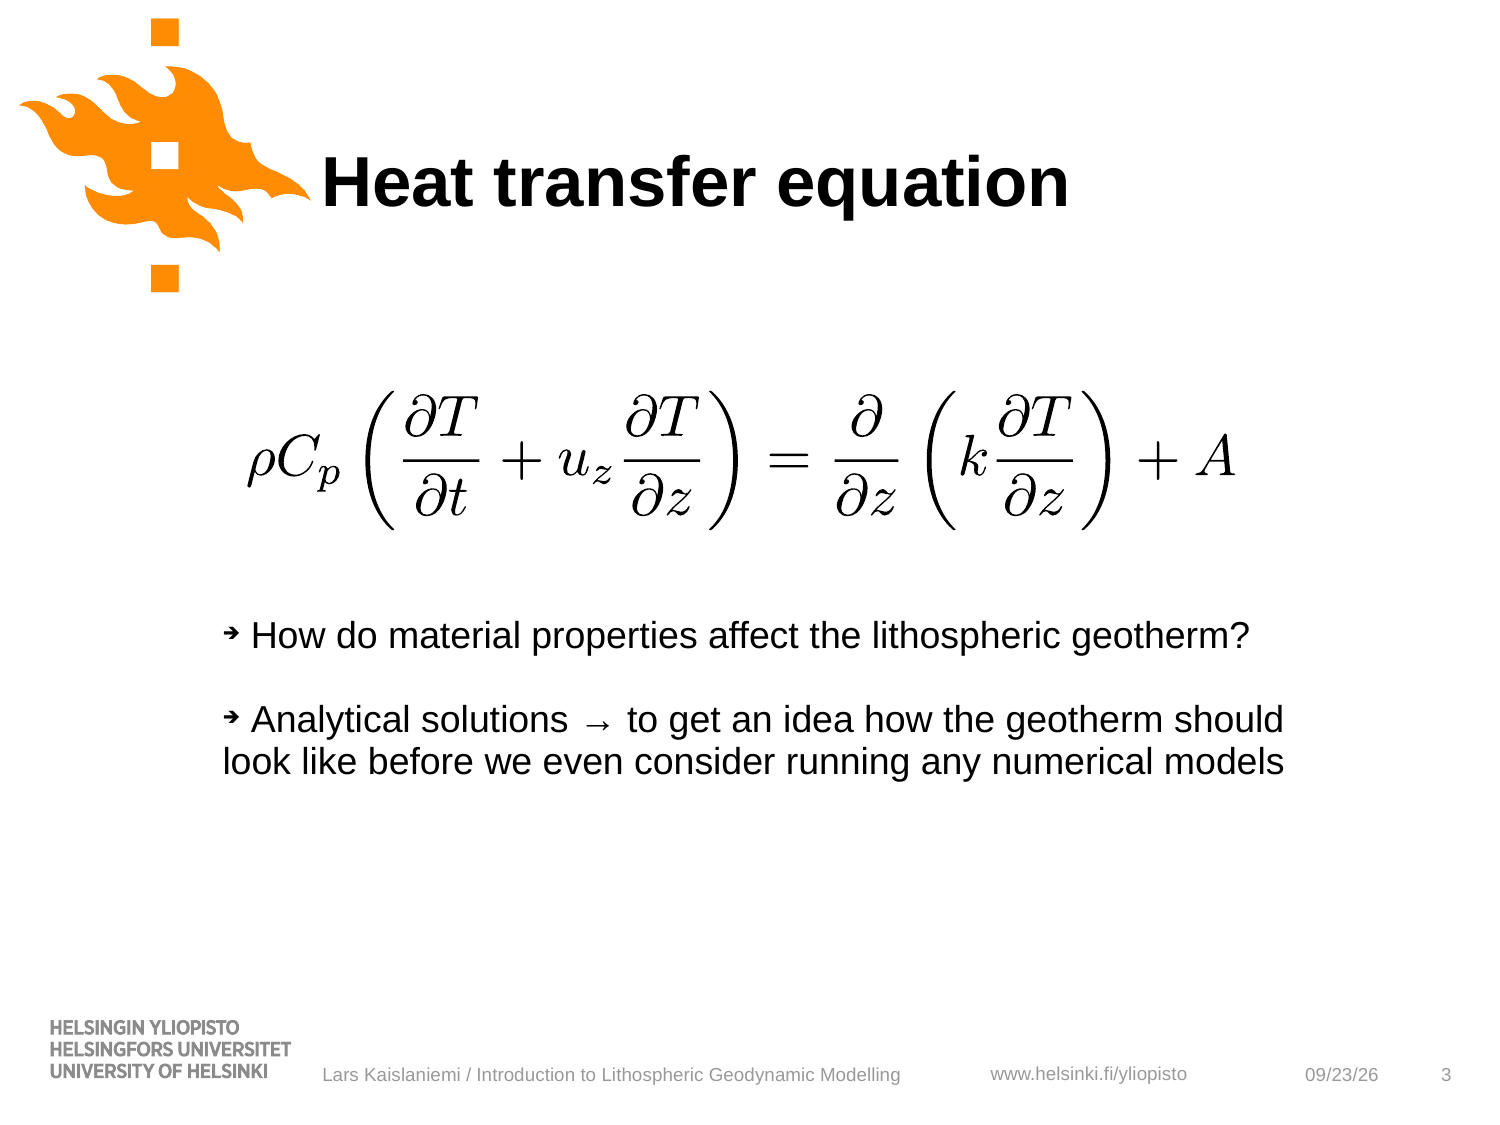

# Heat transfer equation
 How do material properties affect the lithospheric geotherm?
 Analytical solutions → to get an idea how the geotherm should look like before we even consider running any numerical models
Lars Kaislaniemi / Introduction to Lithospheric Geodynamic Modelling
3